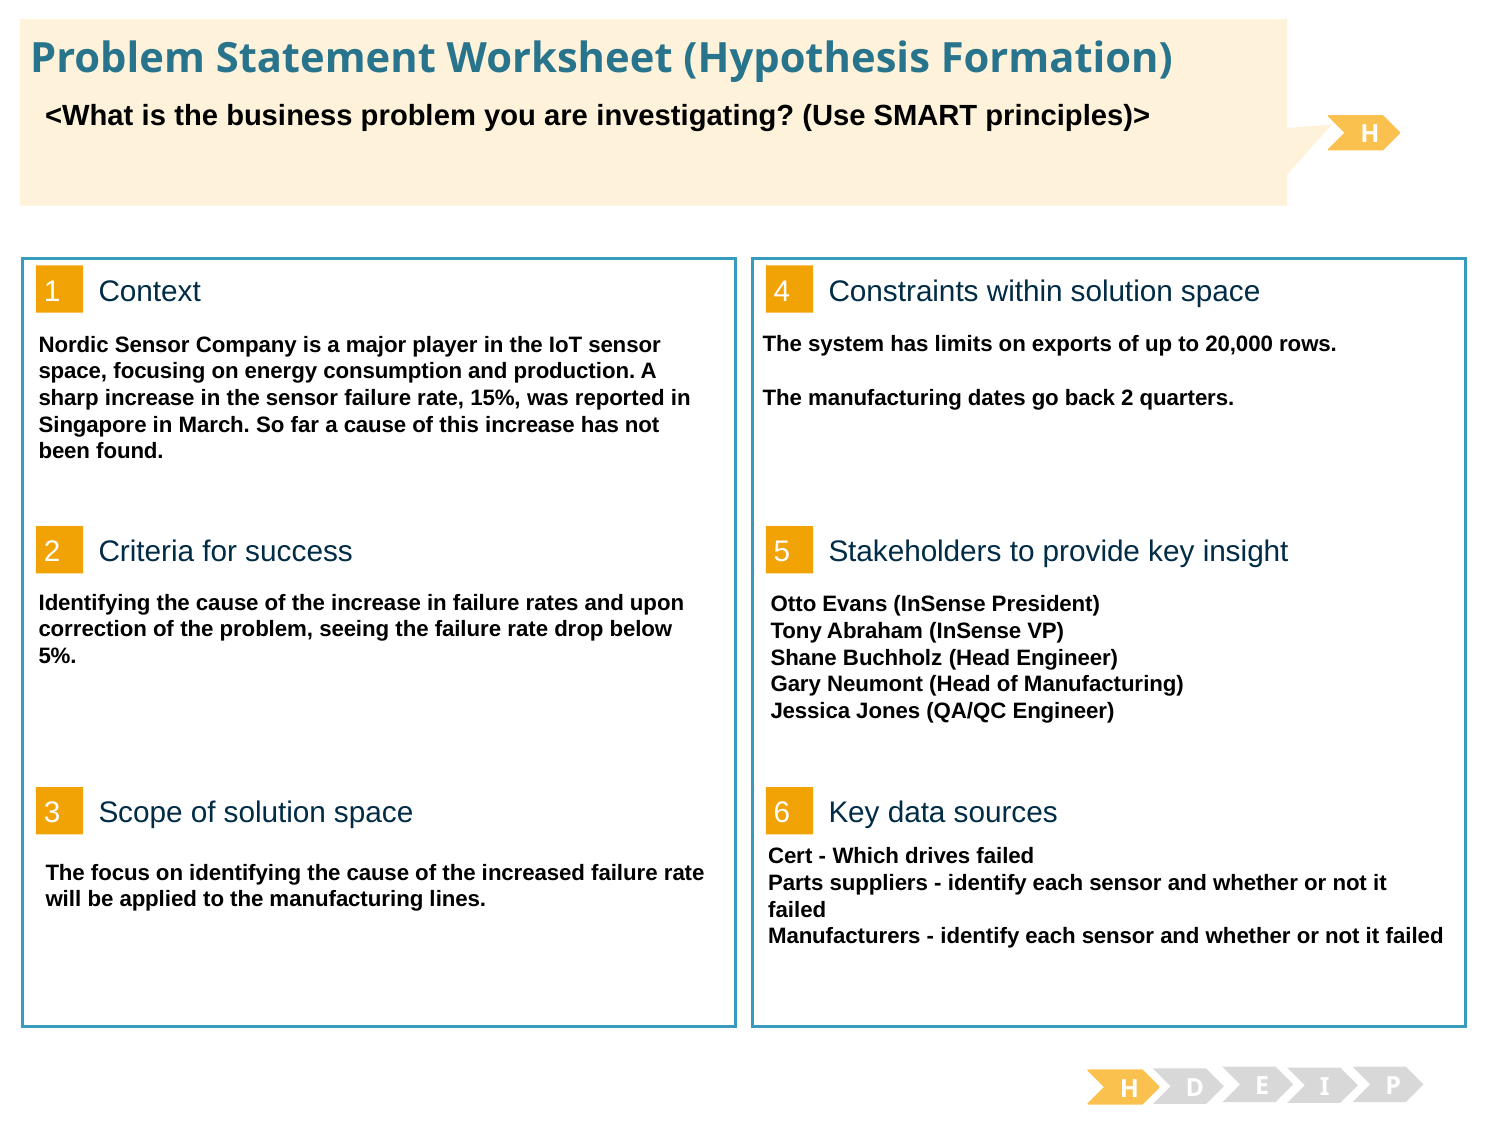

# Problem Statement Worksheet (Hypothesis Formation)
<What is the business problem you are investigating? (Use SMART principles)>
H
1
4
Context
Constraints within solution space
The system has limits on exports of up to 20,000 rows.
The manufacturing dates go back 2 quarters.
Nordic Sensor Company is a major player in the IoT sensor space, focusing on energy consumption and production. A sharp increase in the sensor failure rate, 15%, was reported in Singapore in March. So far a cause of this increase has not been found.
2
5
Criteria for success
Stakeholders to provide key insight
Identifying the cause of the increase in failure rates and upon correction of the problem, seeing the failure rate drop below 5%.
Otto Evans (InSense President)
Tony Abraham (InSense VP)
Shane Buchholz (Head Engineer)
Gary Neumont (Head of Manufacturing)
Jessica Jones (QA/QC Engineer)
3
6
Key data sources
Scope of solution space
Cert - Which drives failed
Parts suppliers - identify each sensor and whether or not it failed
Manufacturers - identify each sensor and whether or not it failed
The focus on identifying the cause of the increased failure rate will be applied to the manufacturing lines.
E
P
I
D
H